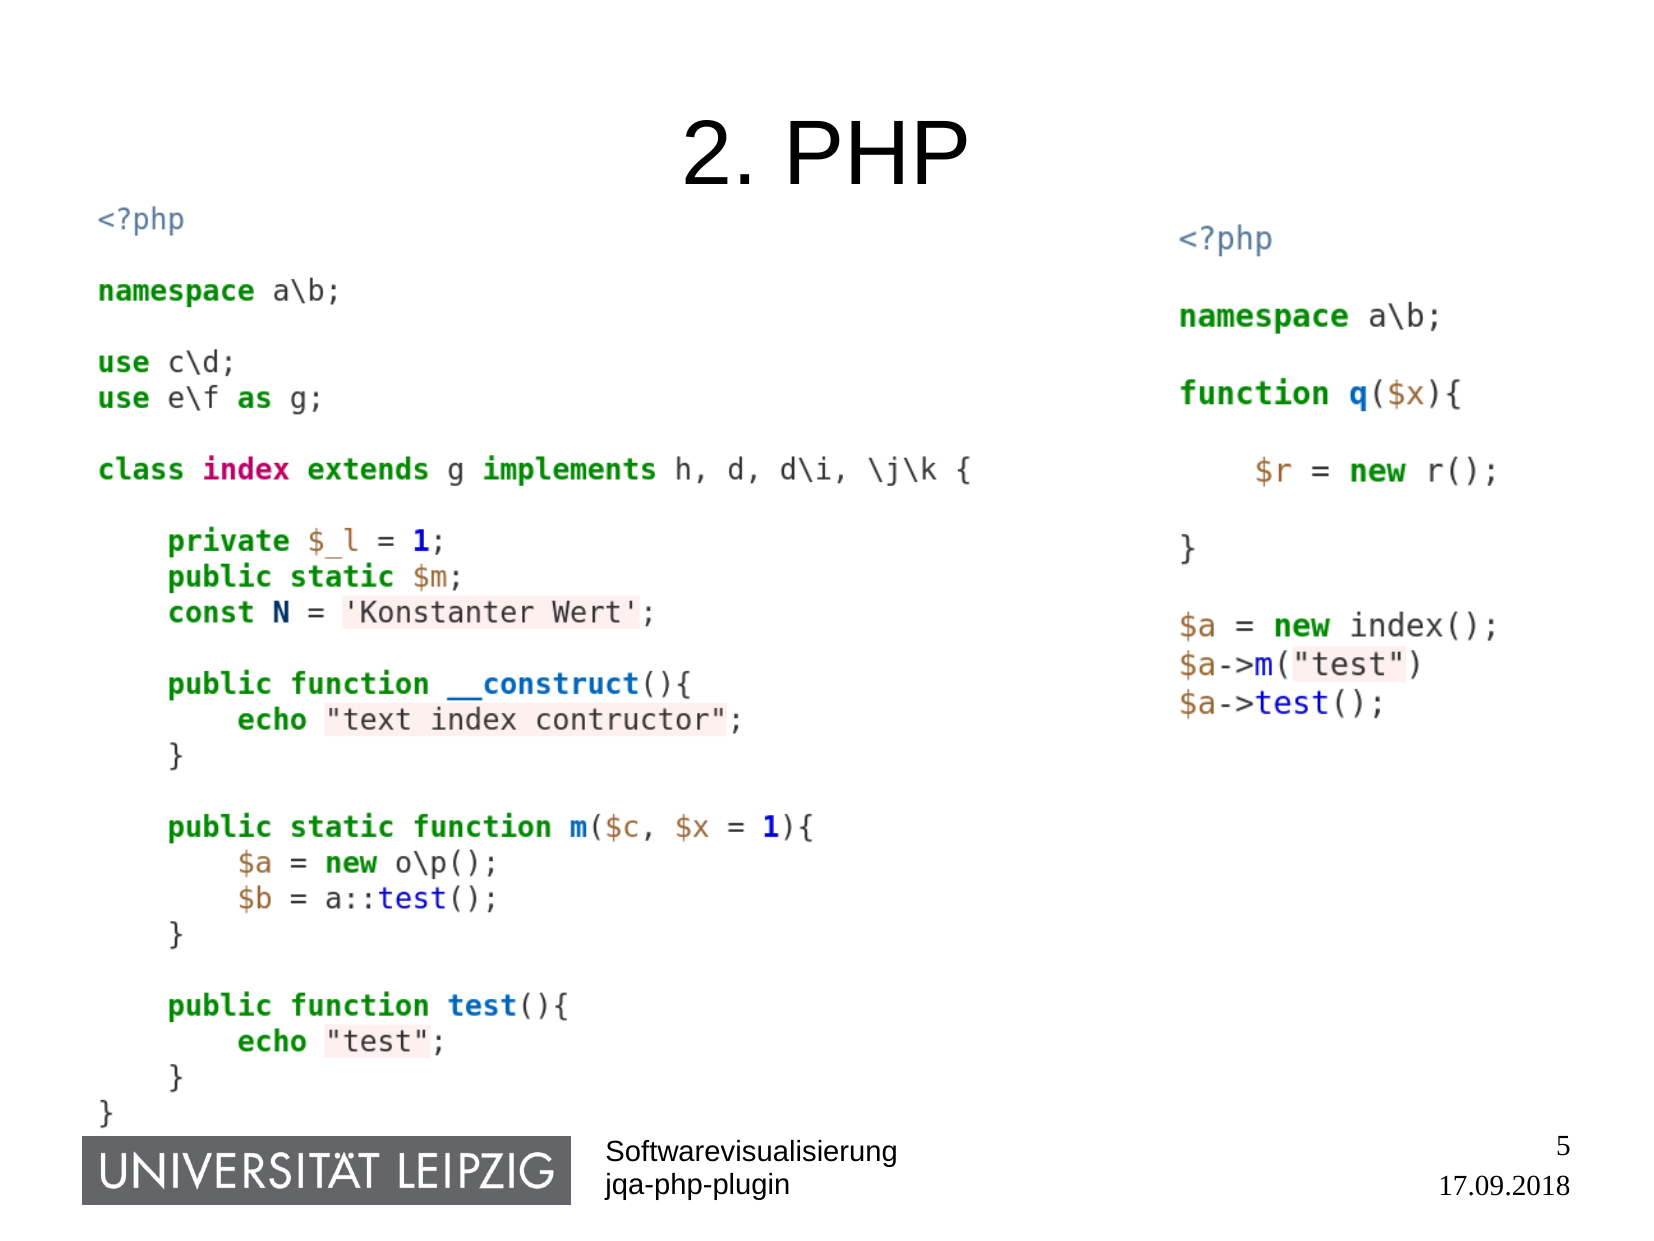

# 2. PHP
<?php
namespace a\b;
use c\d;
use e\f as g;
class index extends g implements h, d, d\i \j\k {
 private $_l = 1;
 public static $m;
 const N = 'Konstanter Wert';
 public function __construct(){
 echo "text index contructor";
 }
 public static function m($c, $x = 1){
 $a = new o\p();
 $b = a::test();
 }
 public function test(){
	echo "test";
 }
}
<?php
namespace a\b;
function q($x){
 $r = new r();
}
$a = new index();
$a->m("test")
$a->test();
5
17.09.2018